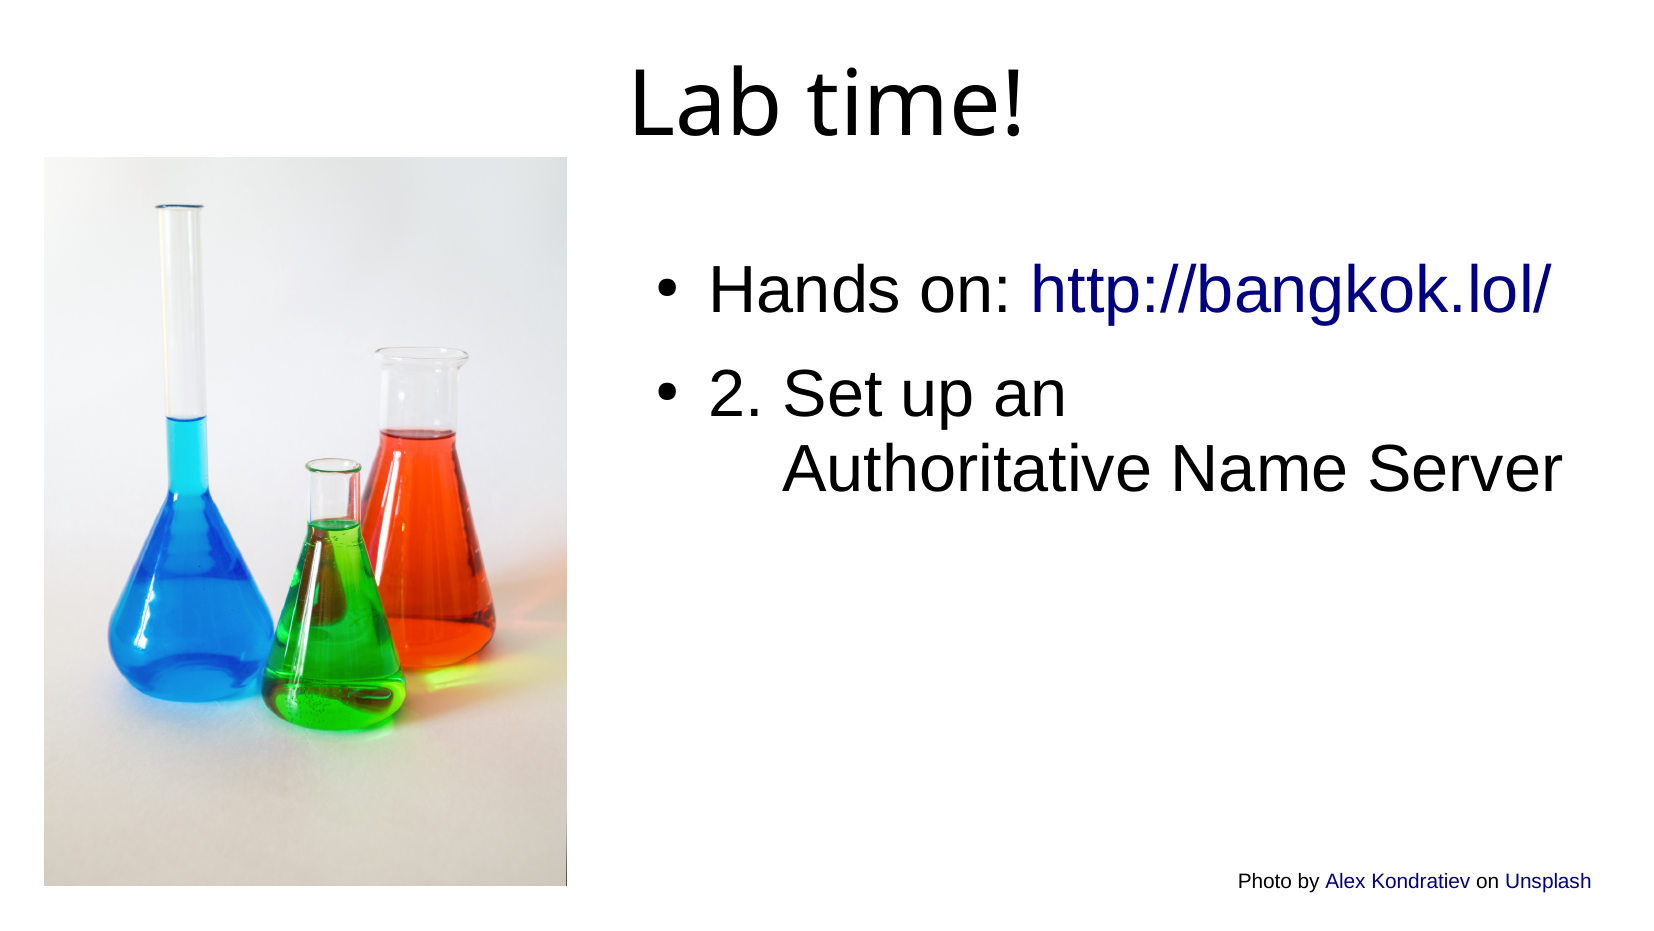

# Lab time!
Hands on: http://bangkok.lol/
2. Set up an
	Authoritative Name Server
Photo by Alex Kondratiev on Unsplash